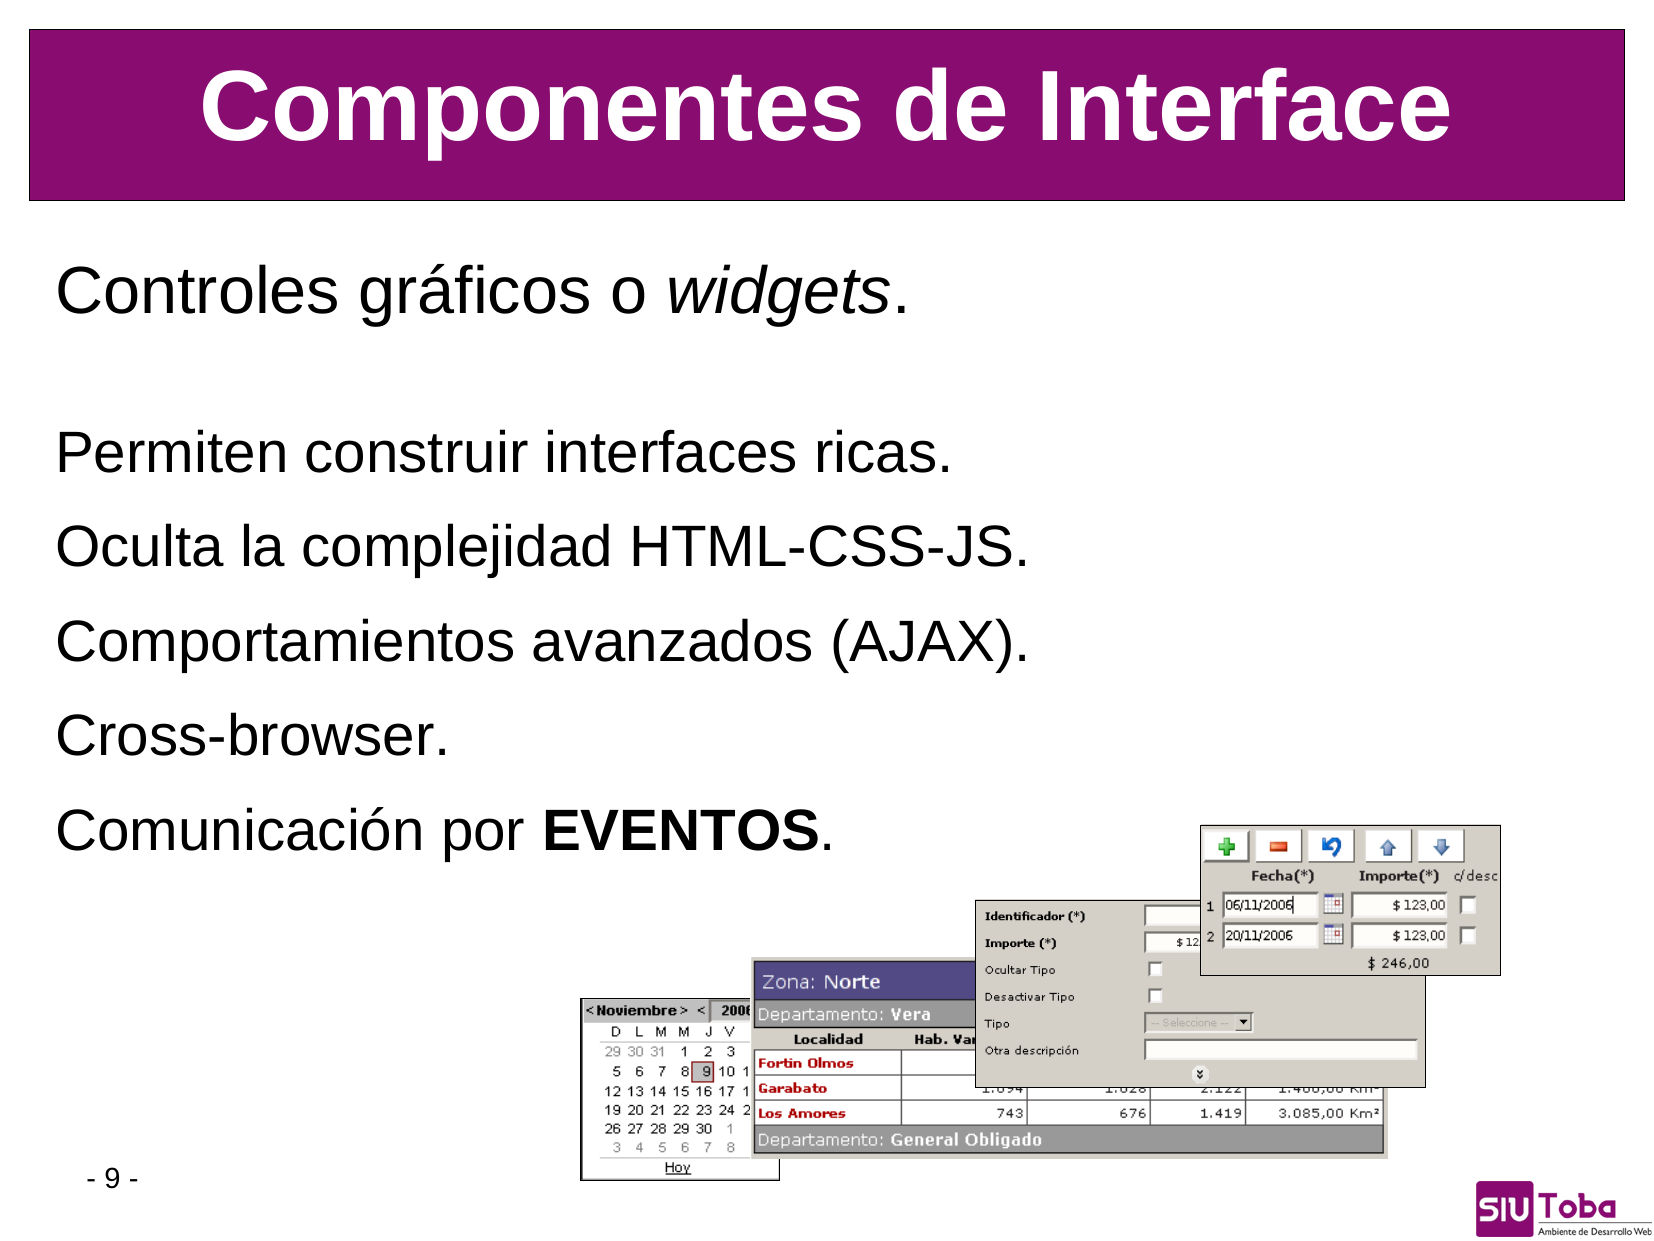

# Componentes de Interface
Controles gráficos o widgets.
Permiten construir interfaces ricas.
Oculta la complejidad HTML-CSS-JS.
Comportamientos avanzados (AJAX).
Cross-browser.
Comunicación por EVENTOS.
9